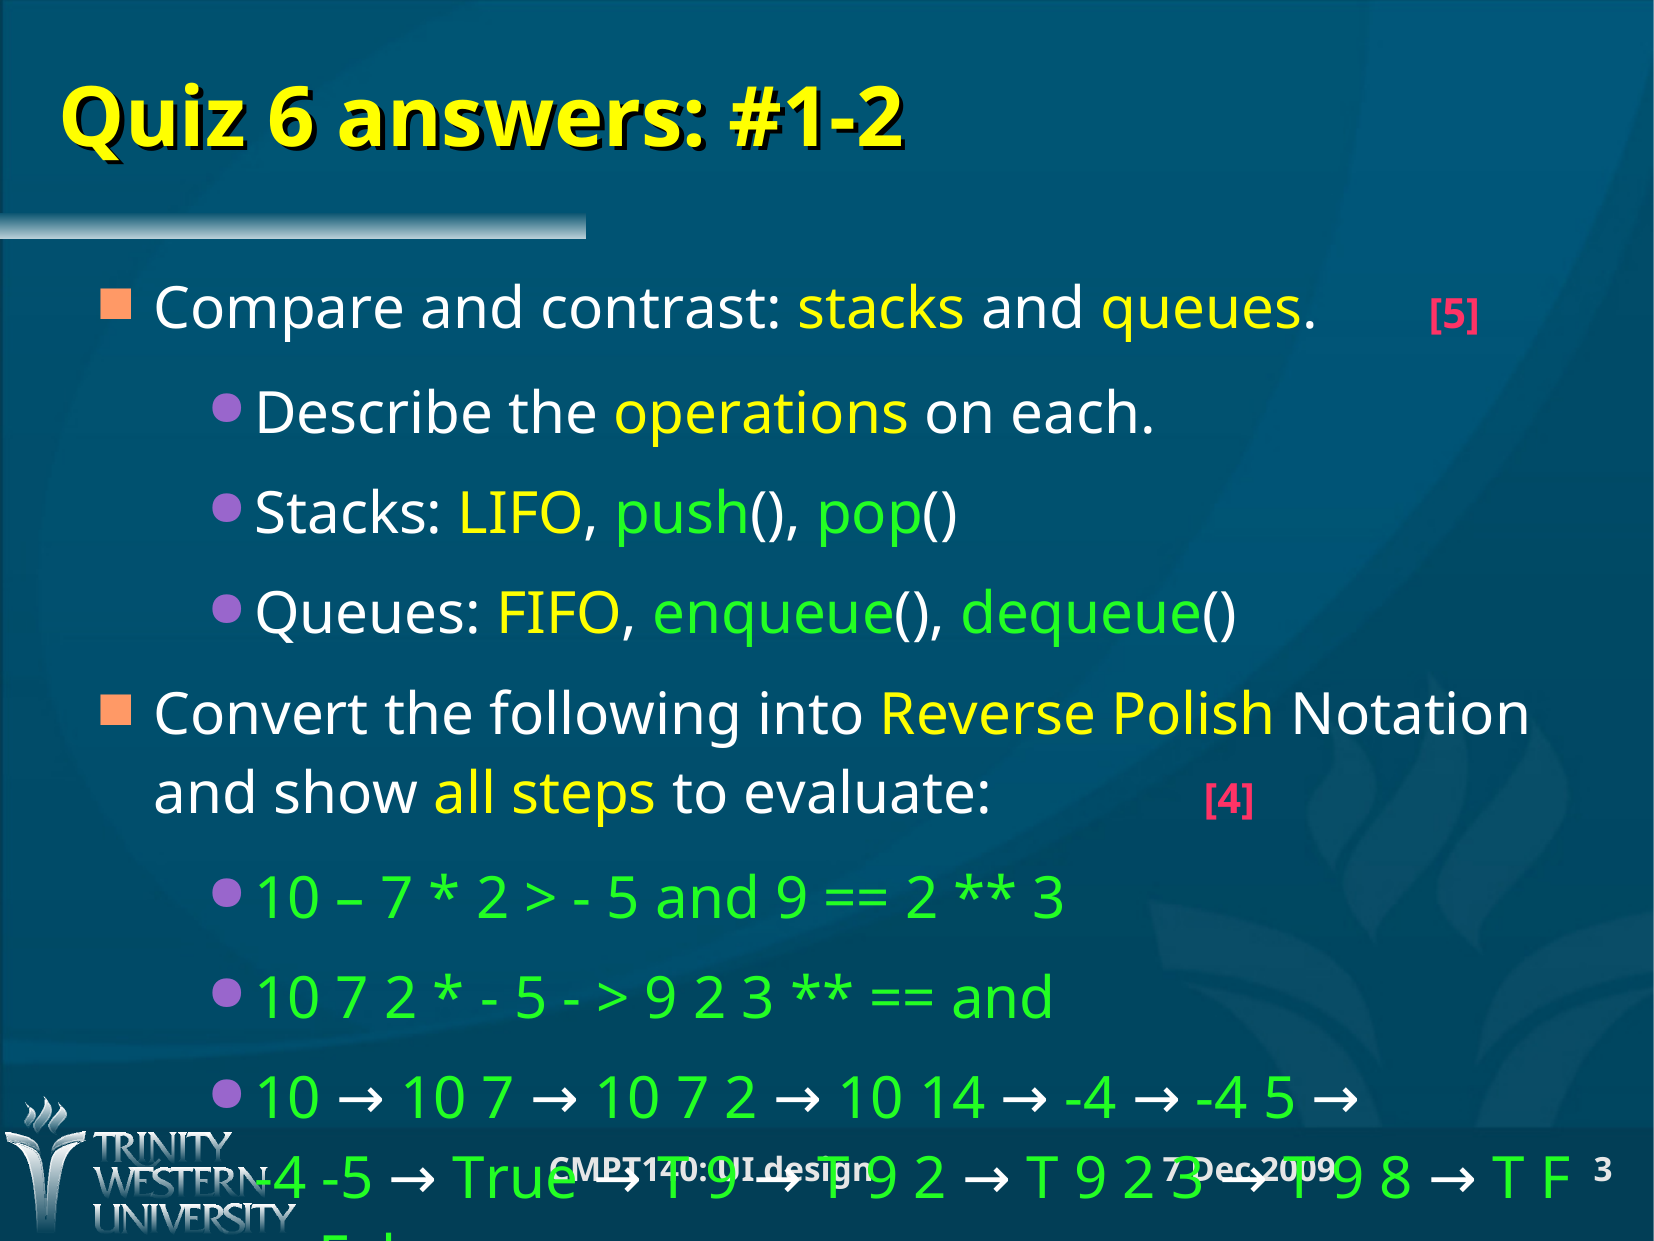

# Quiz 6 answers: #1-2
Compare and contrast: stacks and queues.		[5]
Describe the operations on each.
Stacks: LIFO, push(), pop()
Queues: FIFO, enqueue(), dequeue()
Convert the following into Reverse Polish Notation and show all steps to evaluate:			[4]
10 – 7 * 2 > - 5 and 9 == 2 ** 3
10 7 2 * - 5 - > 9 2 3 ** == and
10 → 10 7 → 10 7 2 → 10 14 → -4 → -4 5 →
-4 -5 → True → T 9 → T 9 2 → T 9 2 3 → T 9 8 → T F → False
CMPT140: UI design
7 Dec 2009
3